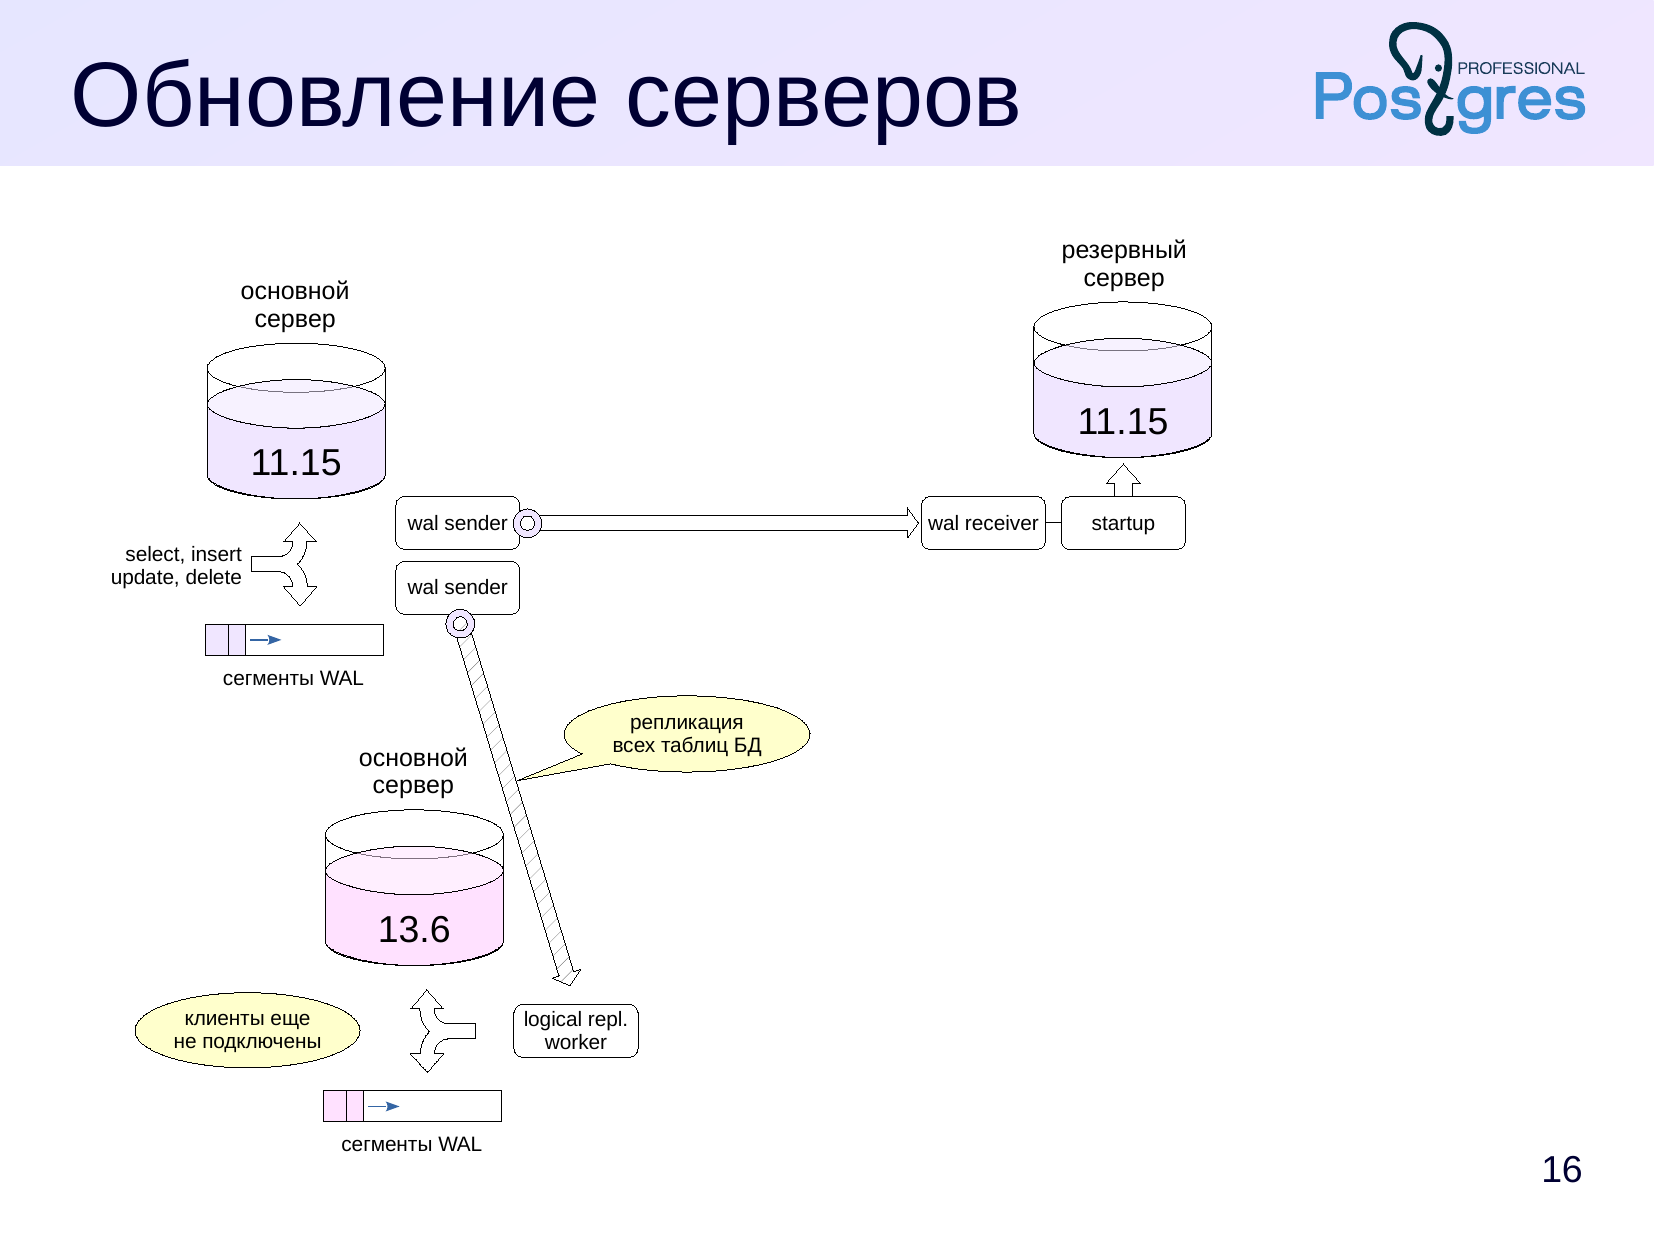

# Обновление серверов
резервный
сервер
основной
сервер
11.15
11.15
wal sender
wal receiver
startup
select, insert
update, delete
wal sender
сегменты WAL
репликация
всех таблиц БД
основной
сервер
13.6
клиенты еще
не подключены
logical repl.
worker
сегменты WAL